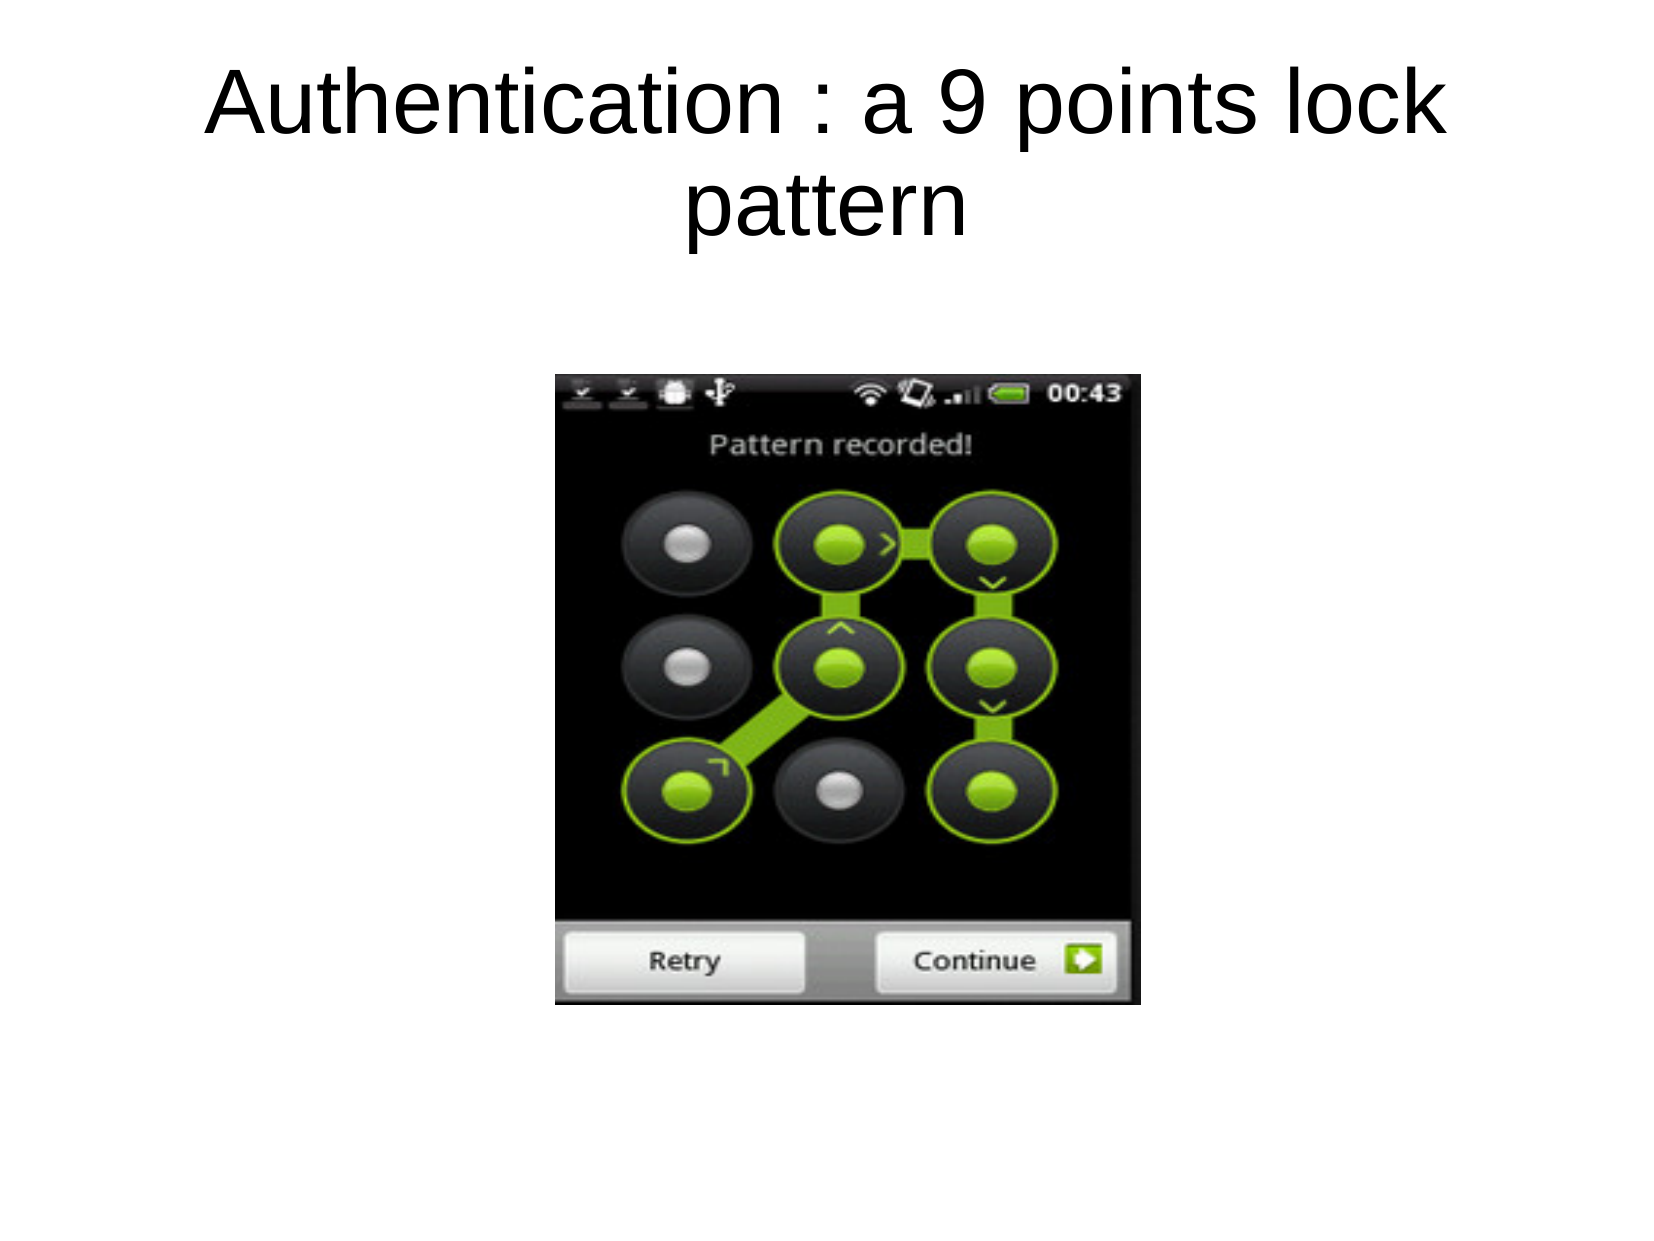

# Authentication : a 9 points lock pattern